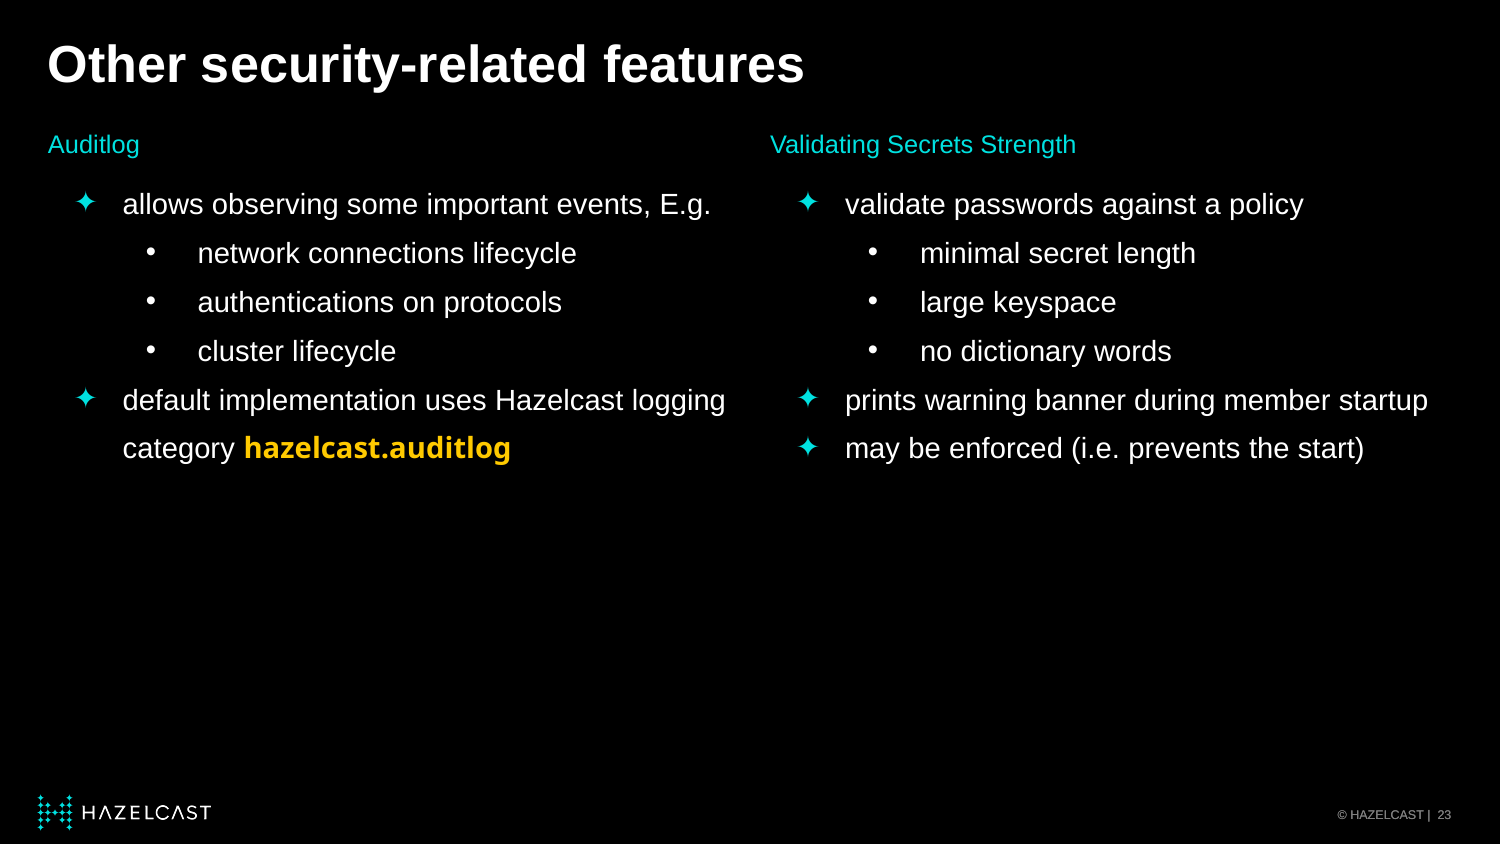

# Other security-related features
Auditlog
Validating Secrets Strength
allows observing some important events, E.g.
network connections lifecycle
authentications on protocols
cluster lifecycle
default implementation uses Hazelcast logging category hazelcast.auditlog
validate passwords against a policy
minimal secret length
large keyspace
no dictionary words
prints warning banner during member startup
may be enforced (i.e. prevents the start)